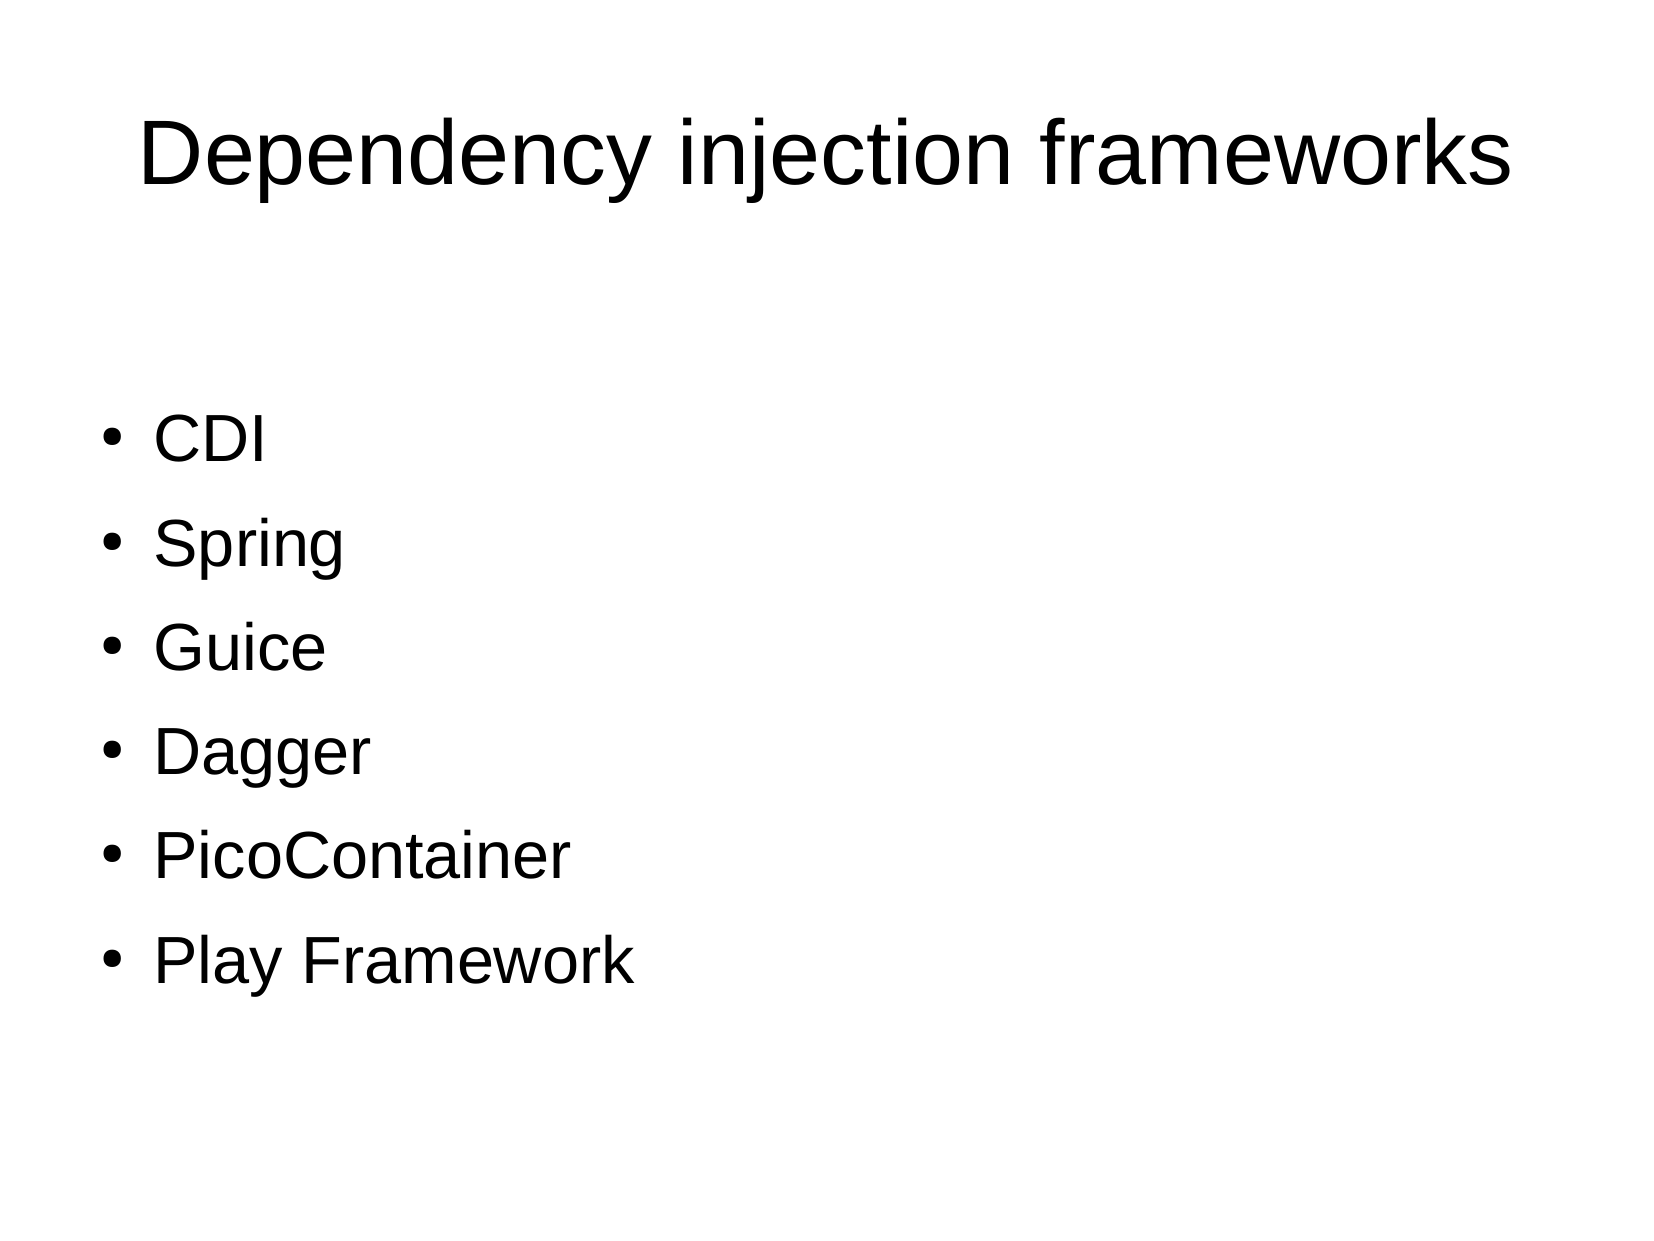

# Dependency injection frameworks
CDI
Spring
Guice
Dagger
PicoContainer
Play Framework